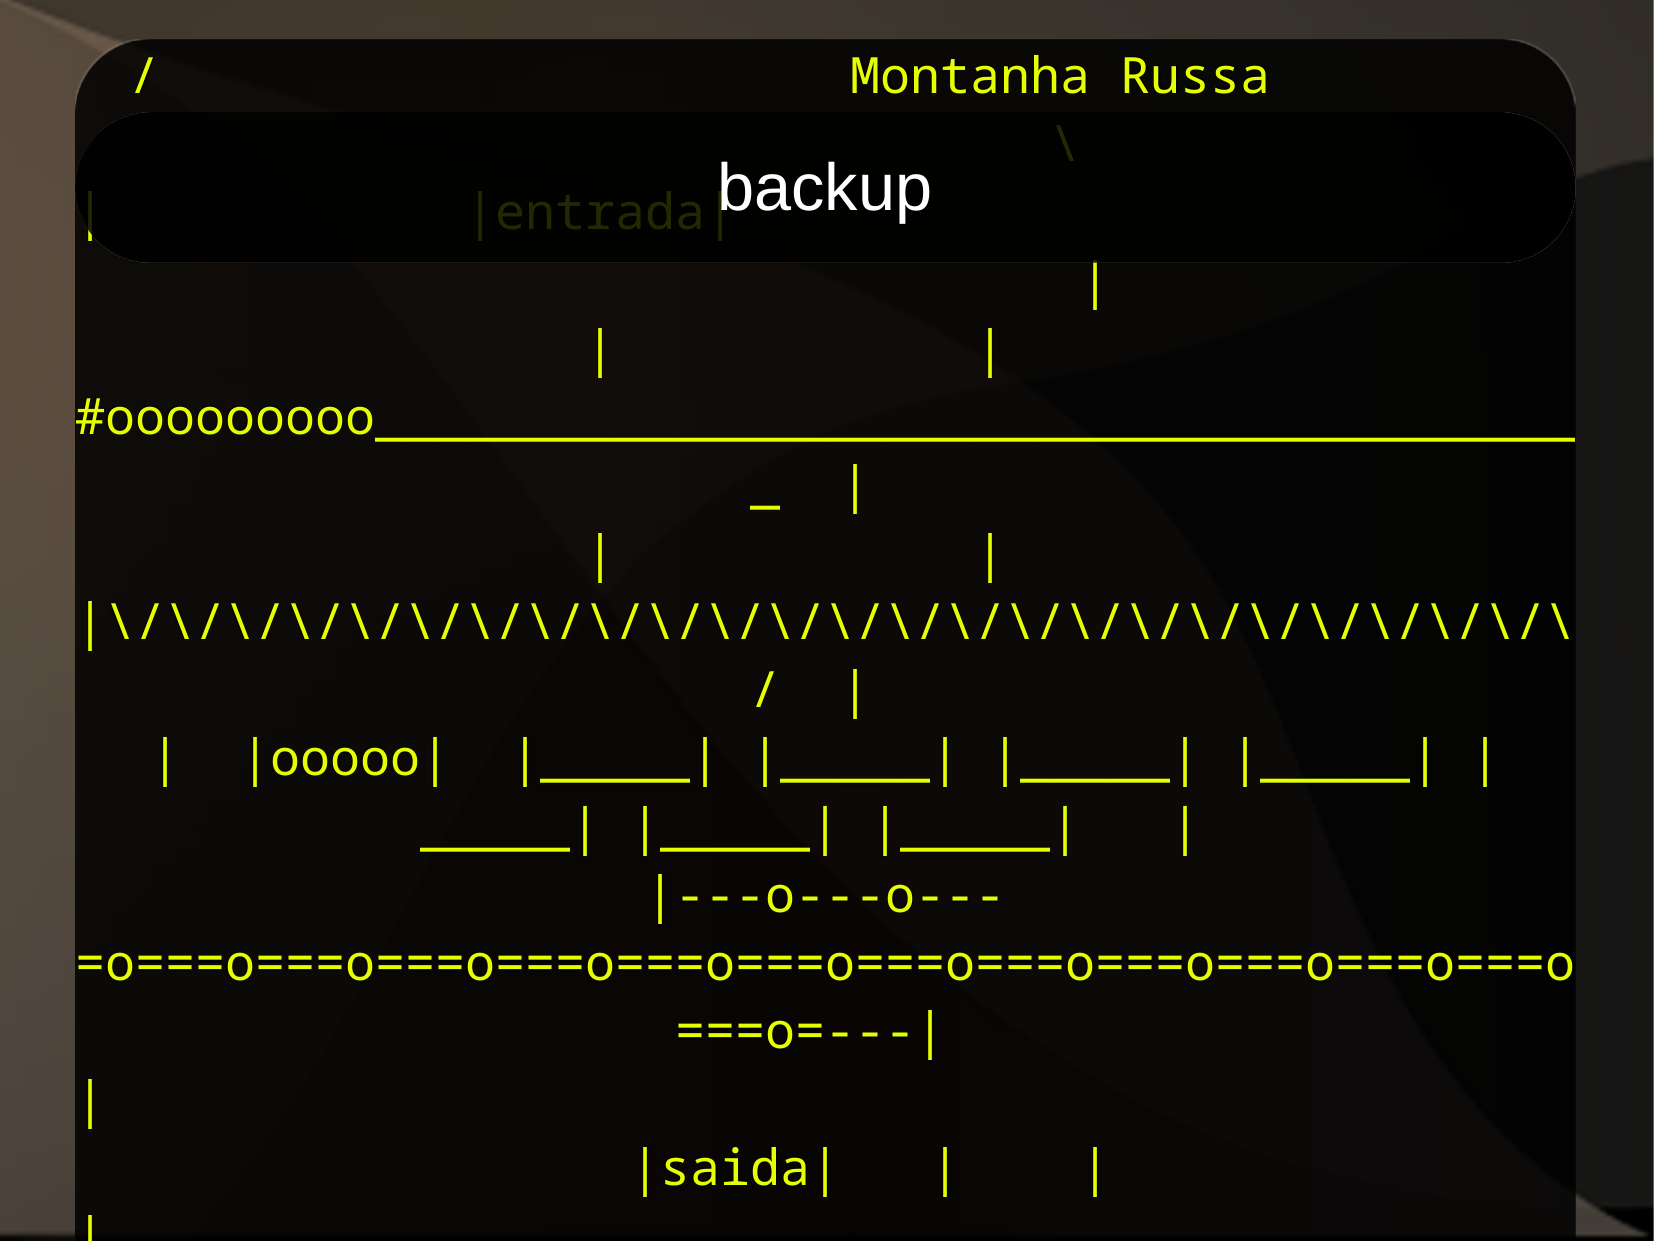

/ Montanha Russa \
| |entrada| |
| | #ooooooooo_________________________________________ |
| | |\/\/\/\/\/\/\/\/\/\/\/\/\/\/\/\/\/\/\/\/\/\/\/\/\/ |
| |ooooo| |_____| |_____| |_____| |_____| |_____| |_____| |_____| |
|---o---o---=o===o===o===o===o===o===o===o===o===o===o===o===o===o=---|
| |saida| | |
| |_________| |
\ /
backup